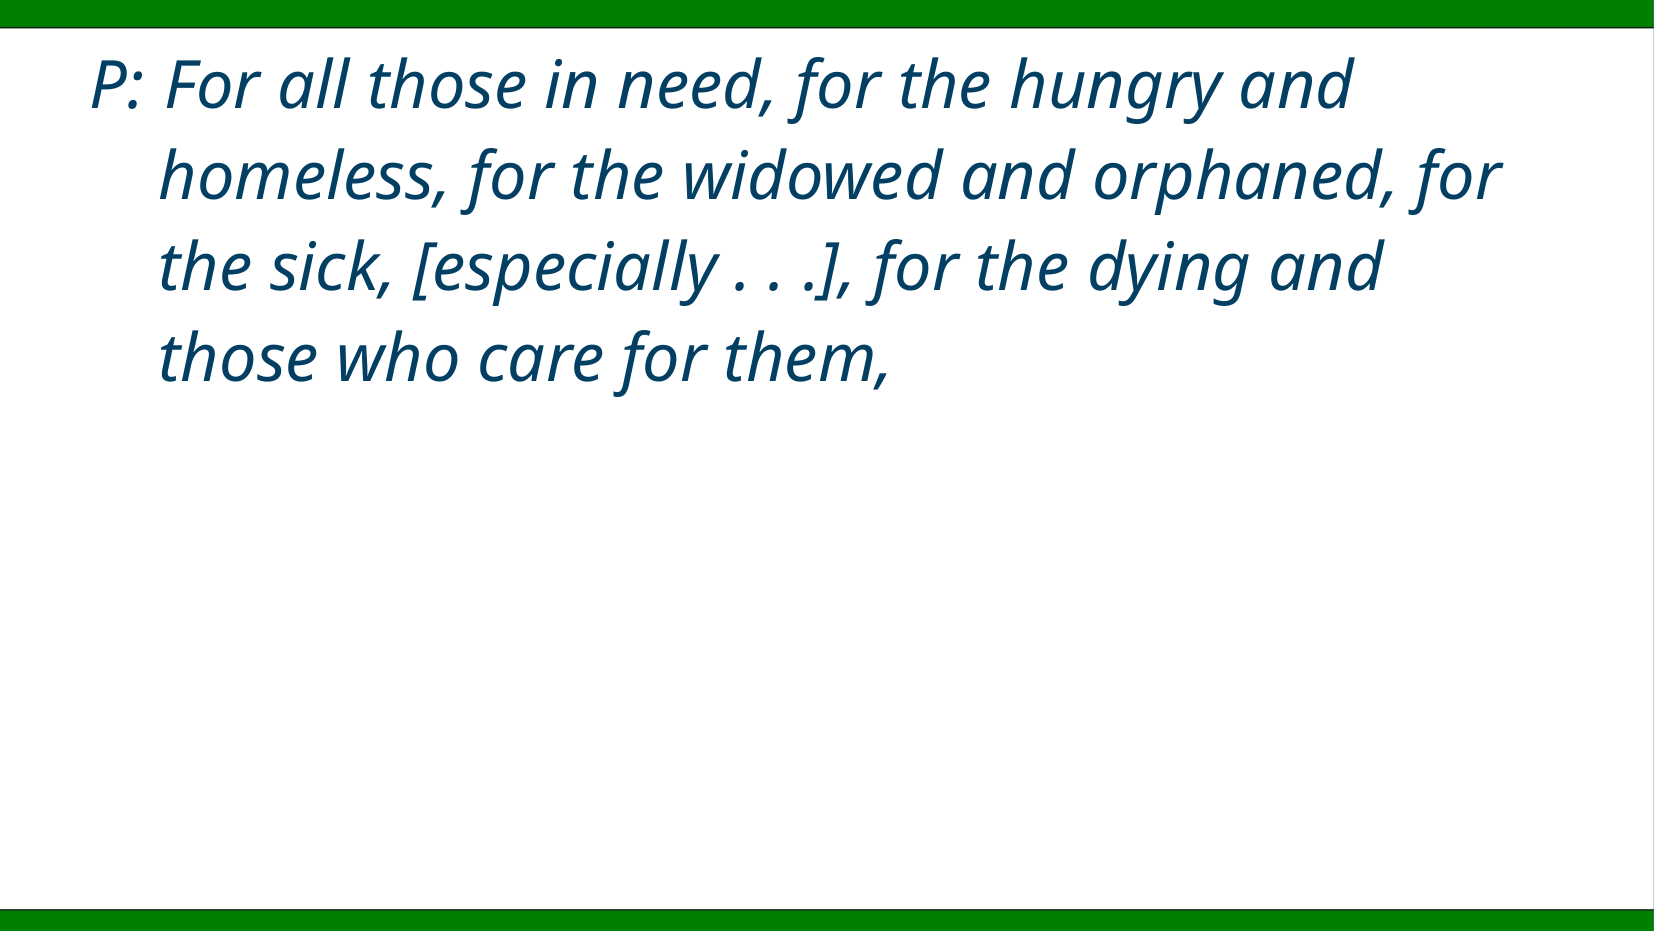

P:	For all those in need, for the hungry and
 homeless, for the widowed and orphaned, for
 the sick, [especially . . .], for the dying and
 those who care for them,